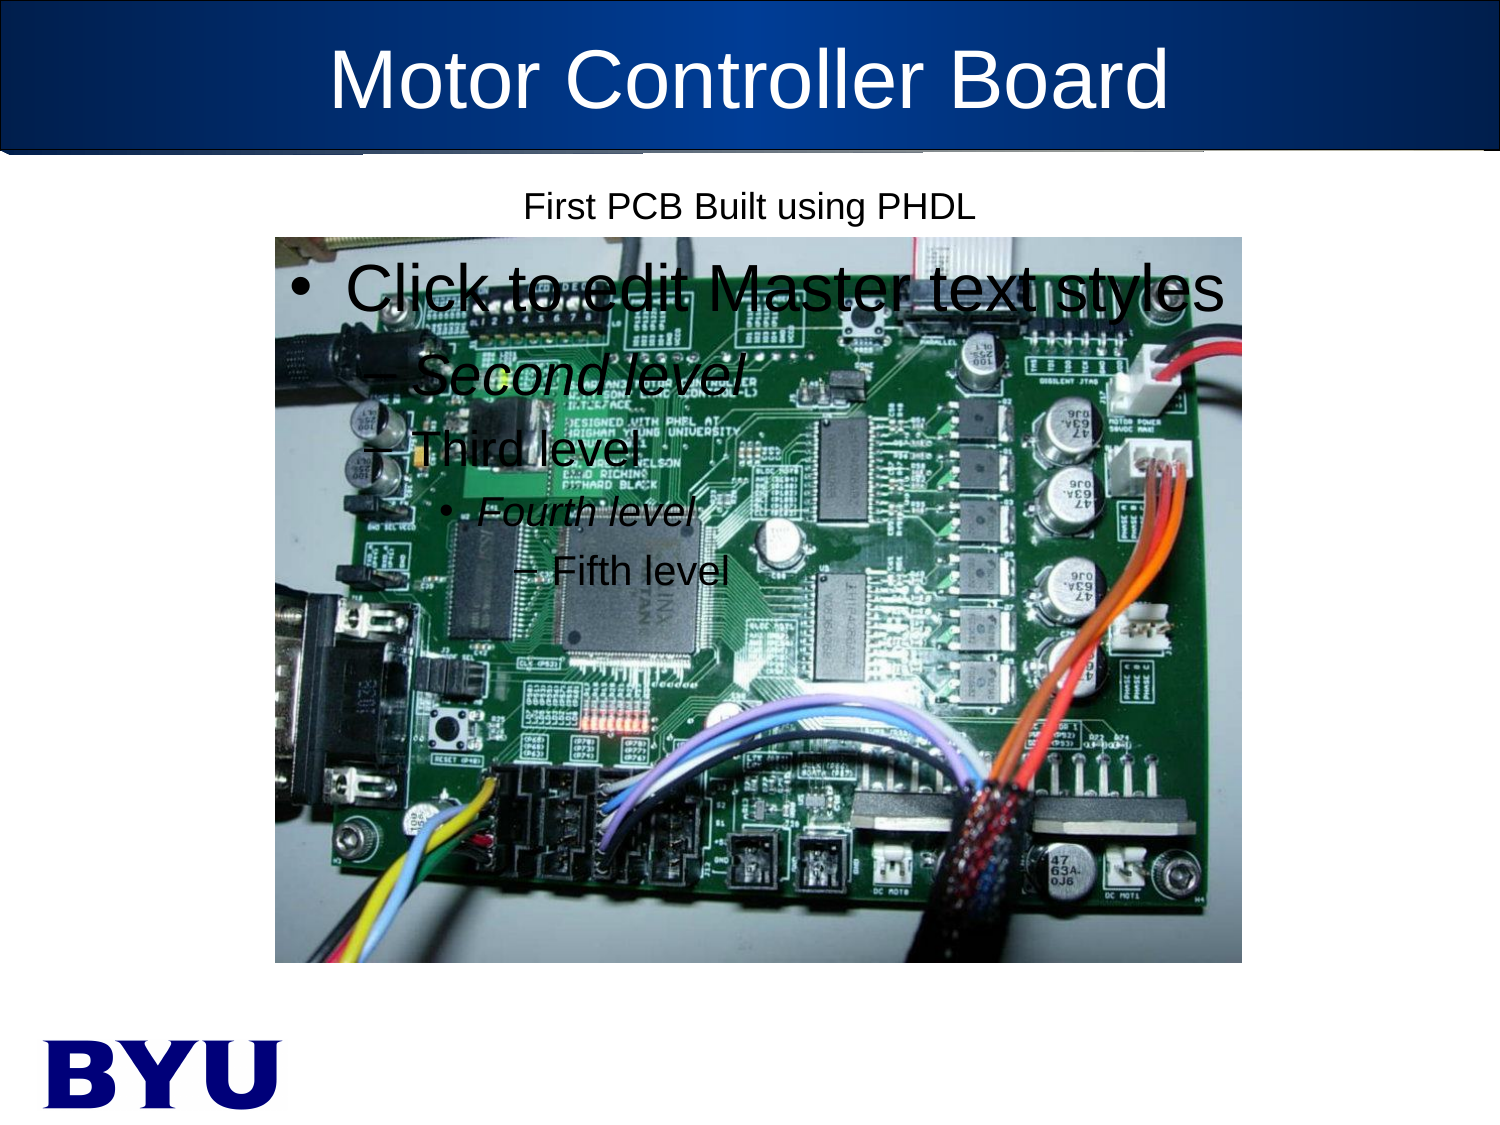

# Motor Controller Board
First PCB Built using PHDL
Click to edit Master text styles
Second level
Third level
Fourth level
Fifth level